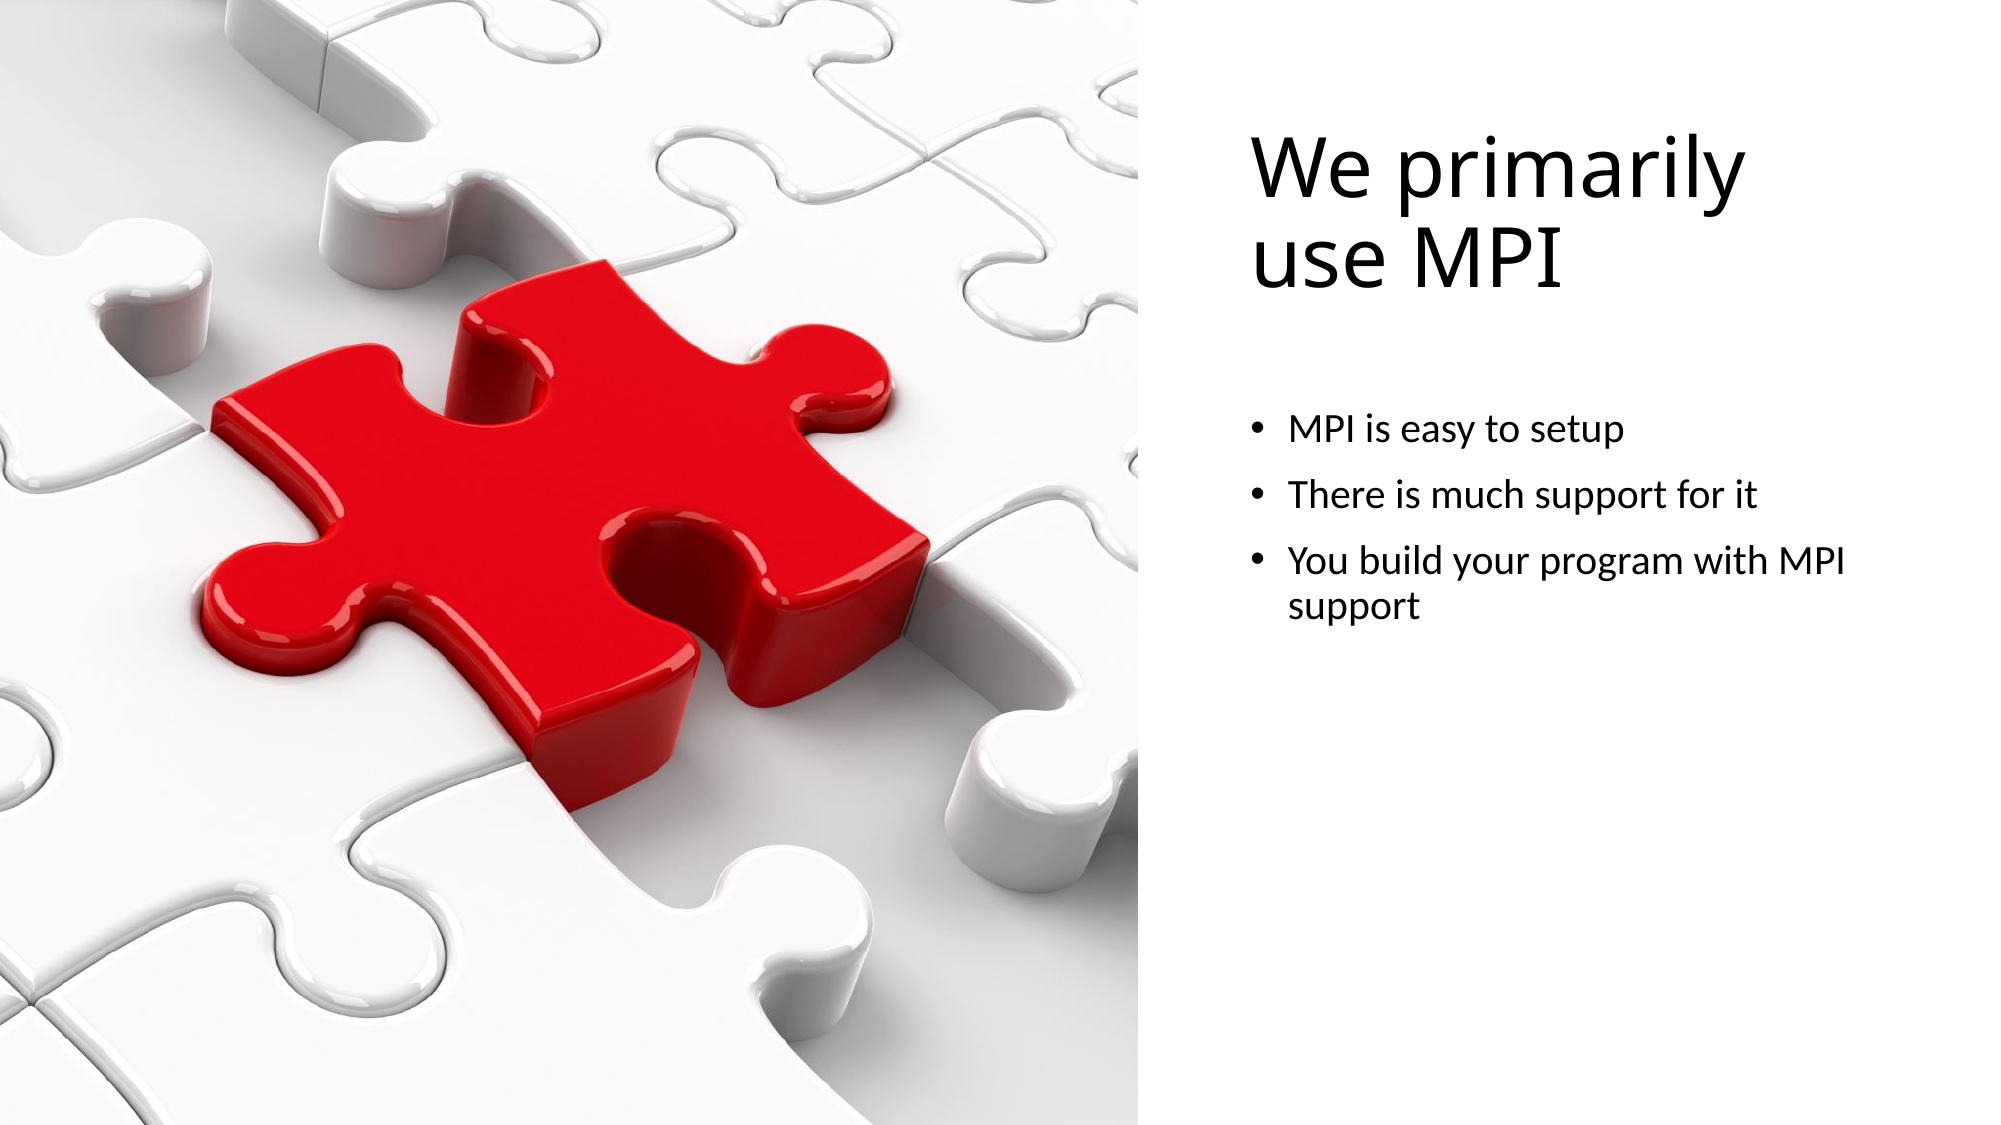

# We primarily use MPI
MPI is easy to setup
There is much support for it
You build your program with MPI support